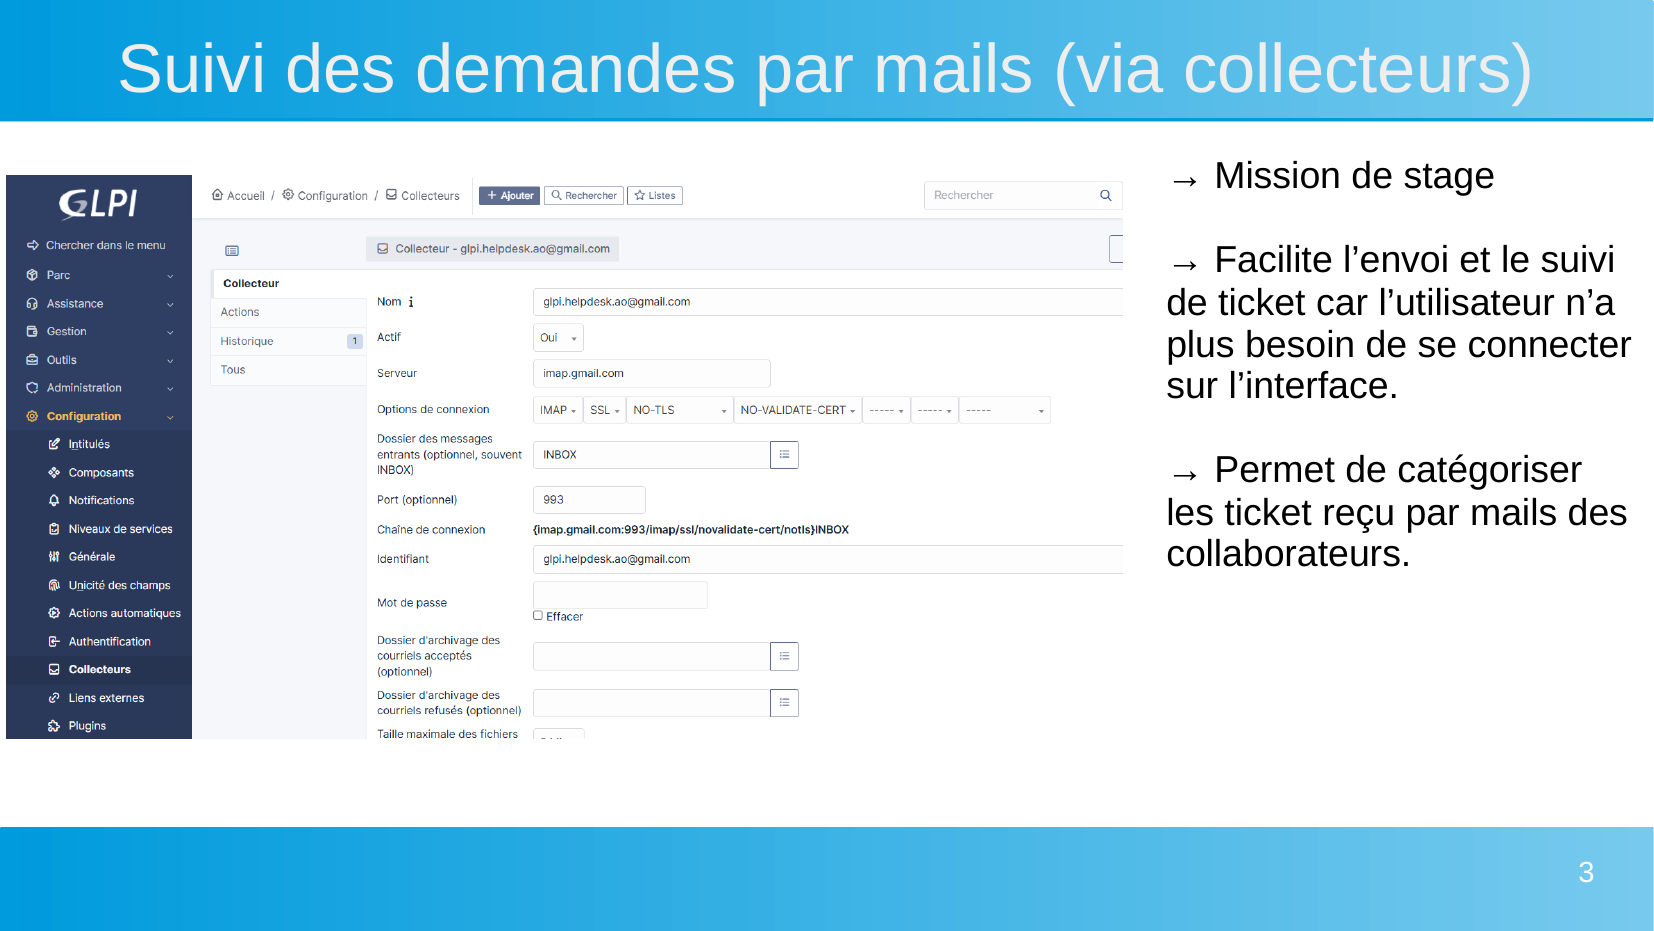

# Suivi des demandes par mails (via collecteurs)
→ Mission de stage
→ Facilite l’envoi et le suivi de ticket car l’utilisateur n’a plus besoin de se connecter sur l’interface.
→ Permet de catégoriser les ticket reçu par mails des collaborateurs.
3